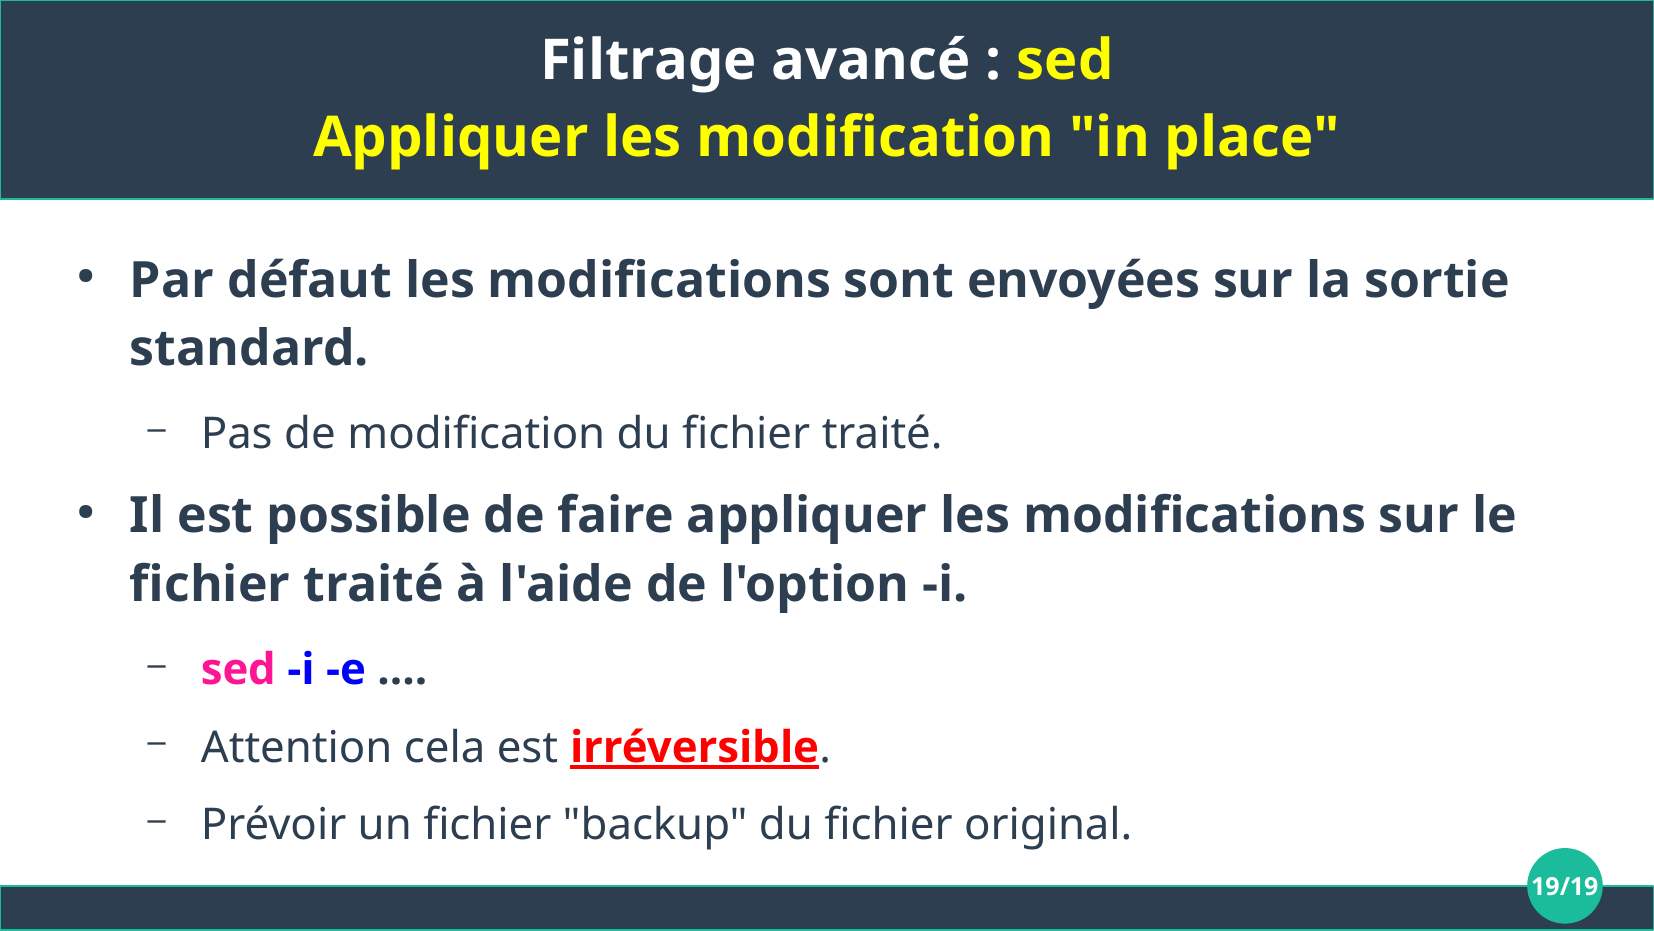

# Filtrage avancé : sed Appliquer les modification "in place"
Par défaut les modifications sont envoyées sur la sortie standard.
Pas de modification du fichier traité.
Il est possible de faire appliquer les modifications sur le fichier traité à l'aide de l'option -i.
sed -i -e ....
Attention cela est irréversible.
Prévoir un fichier "backup" du fichier original.
19